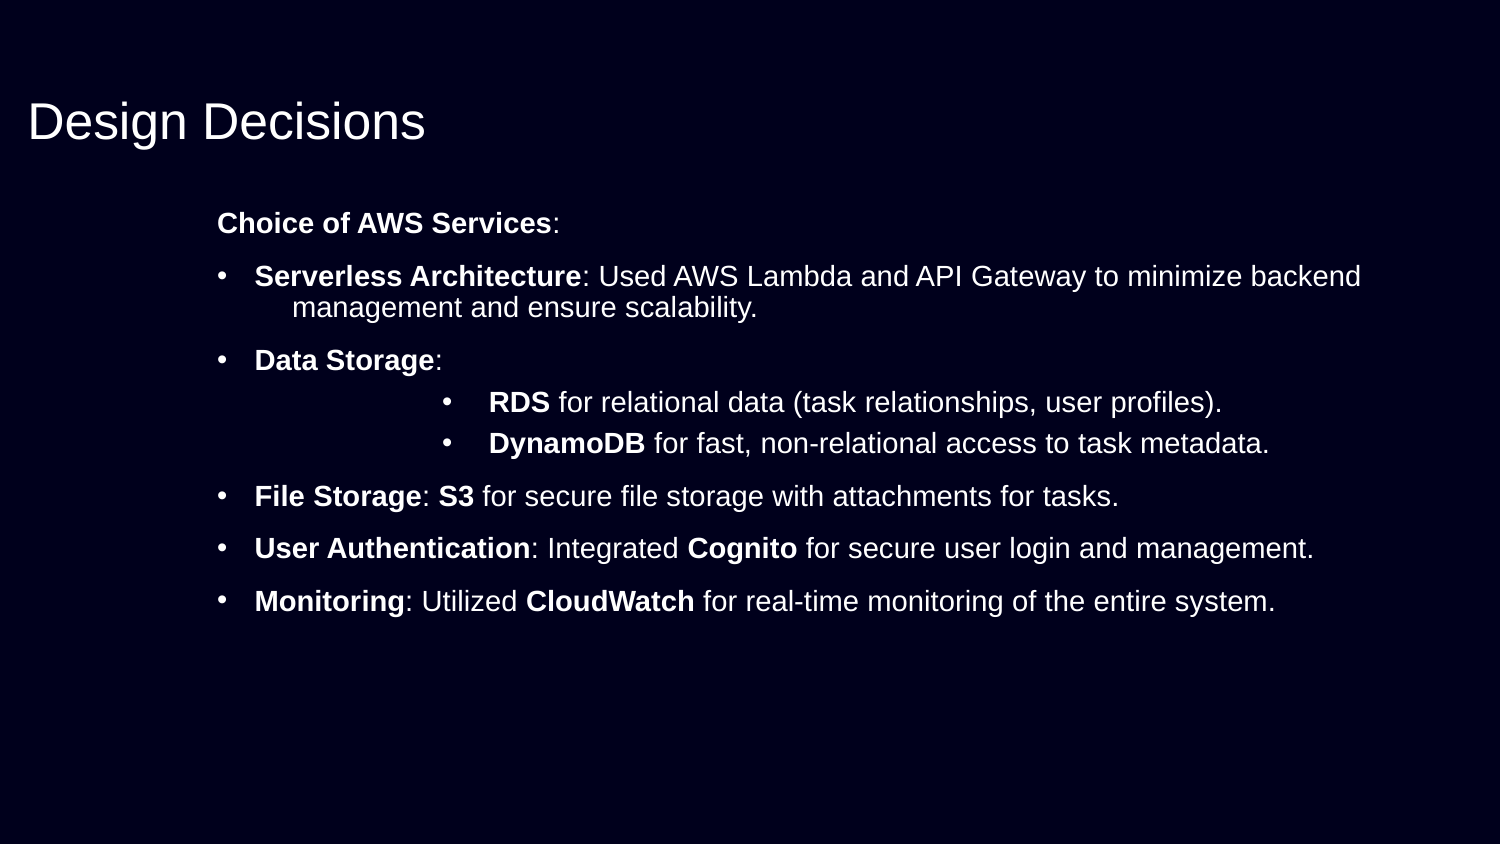

# Design Decisions
Choice of AWS Services:
Serverless Architecture: Used AWS Lambda and API Gateway to minimize backend management and ensure scalability.
Data Storage:
RDS for relational data (task relationships, user profiles).
DynamoDB for fast, non-relational access to task metadata.
File Storage: S3 for secure file storage with attachments for tasks.
User Authentication: Integrated Cognito for secure user login and management.
Monitoring: Utilized CloudWatch for real-time monitoring of the entire system.